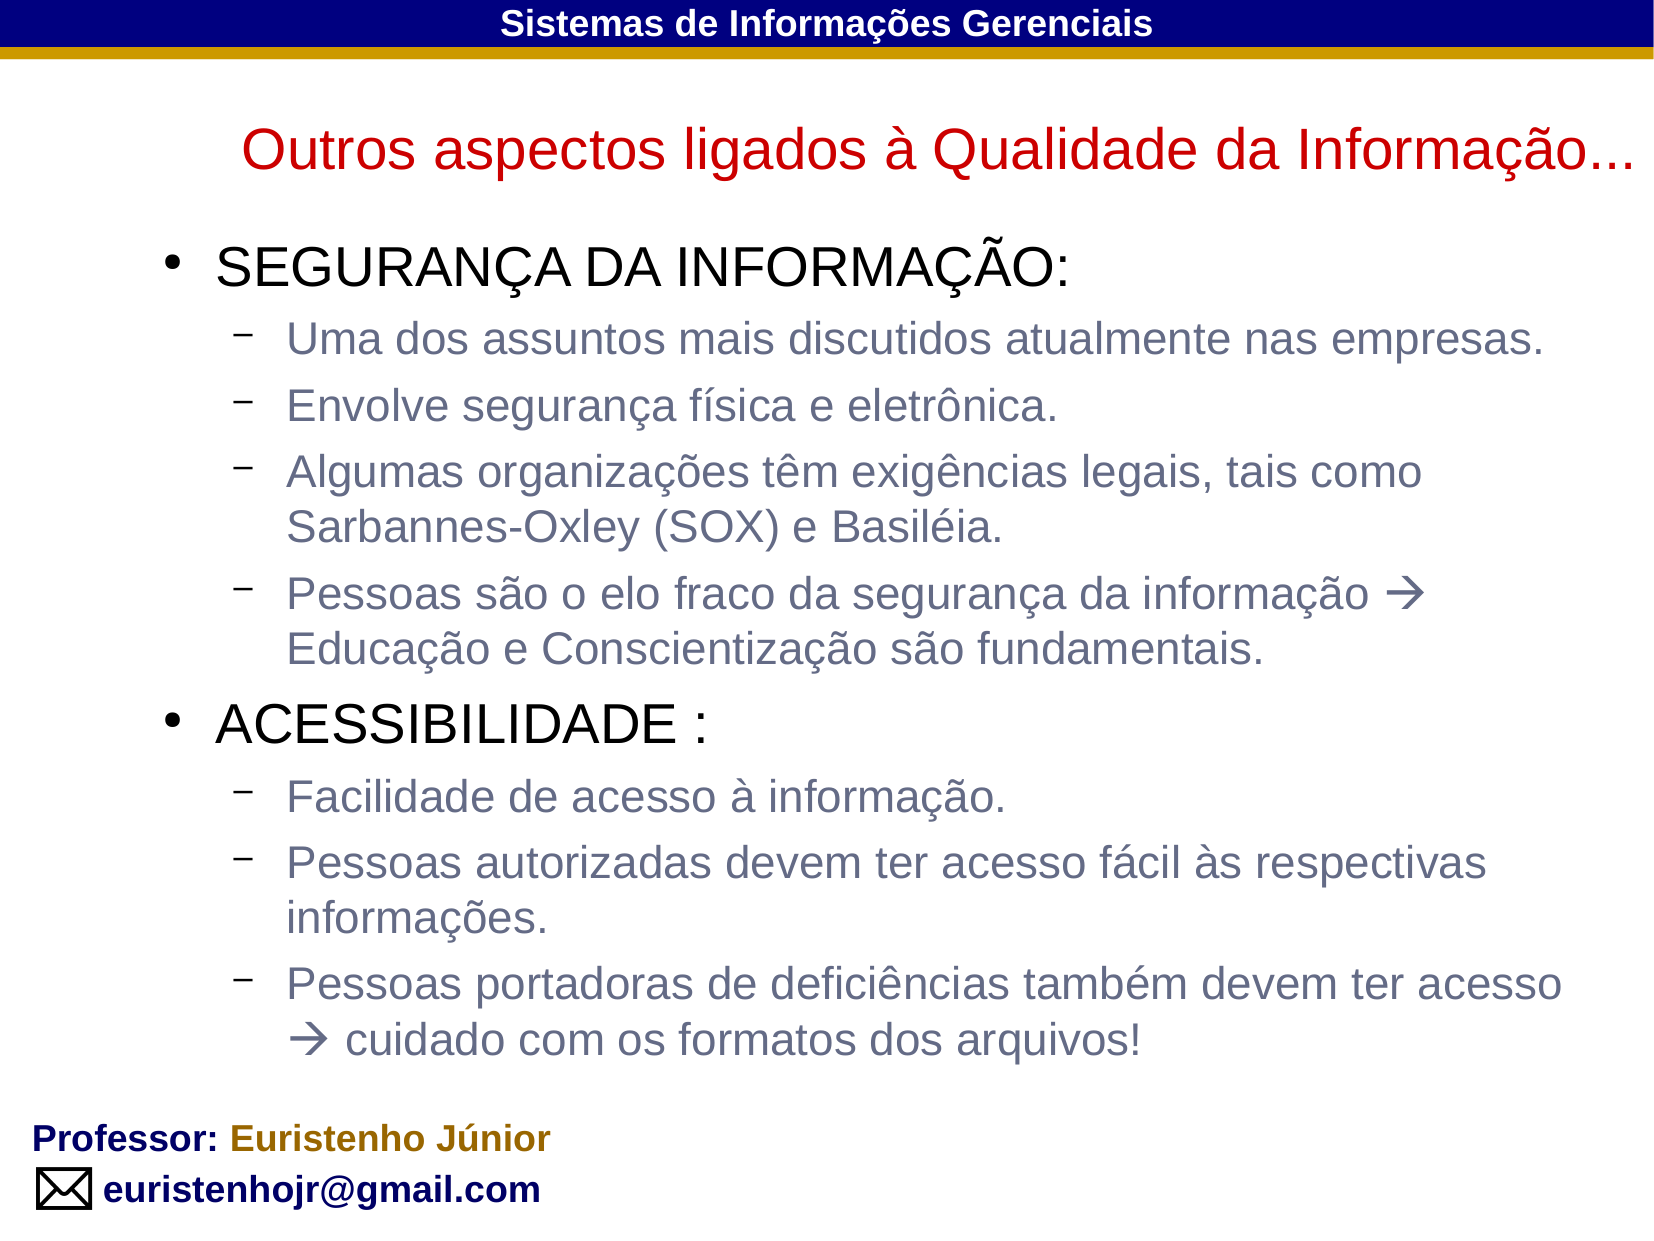

Empreendedorismo
Sistemas de Informações Gerenciais
Outros aspectos ligados à Qualidade da Informação...
SEGURANÇA DA INFORMAÇÃO:
Uma dos assuntos mais discutidos atualmente nas empresas.
Envolve segurança física e eletrônica.
Algumas organizações têm exigências legais, tais como Sarbannes-Oxley (SOX) e Basiléia.
Pessoas são o elo fraco da segurança da informação  Educação e Conscientização são fundamentais.
ACESSIBILIDADE :
Facilidade de acesso à informação.
Pessoas autorizadas devem ter acesso fácil às respectivas informações.
Pessoas portadoras de deficiências também devem ter acesso  cuidado com os formatos dos arquivos!
Professor: Euristenho Júnior
euristenhojr@gmail.com